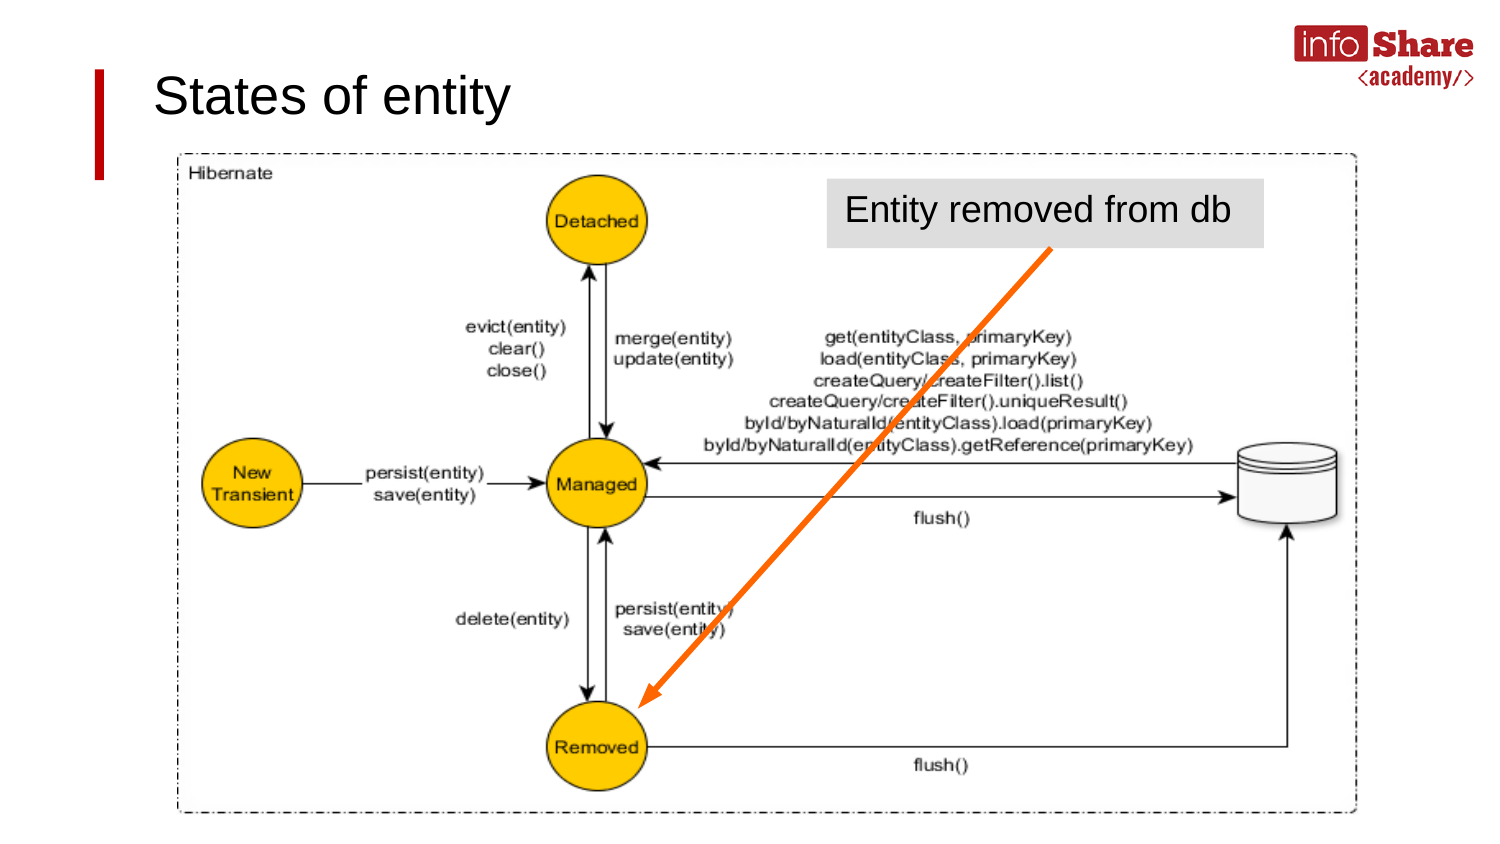

# States of entity
Entity removed from db